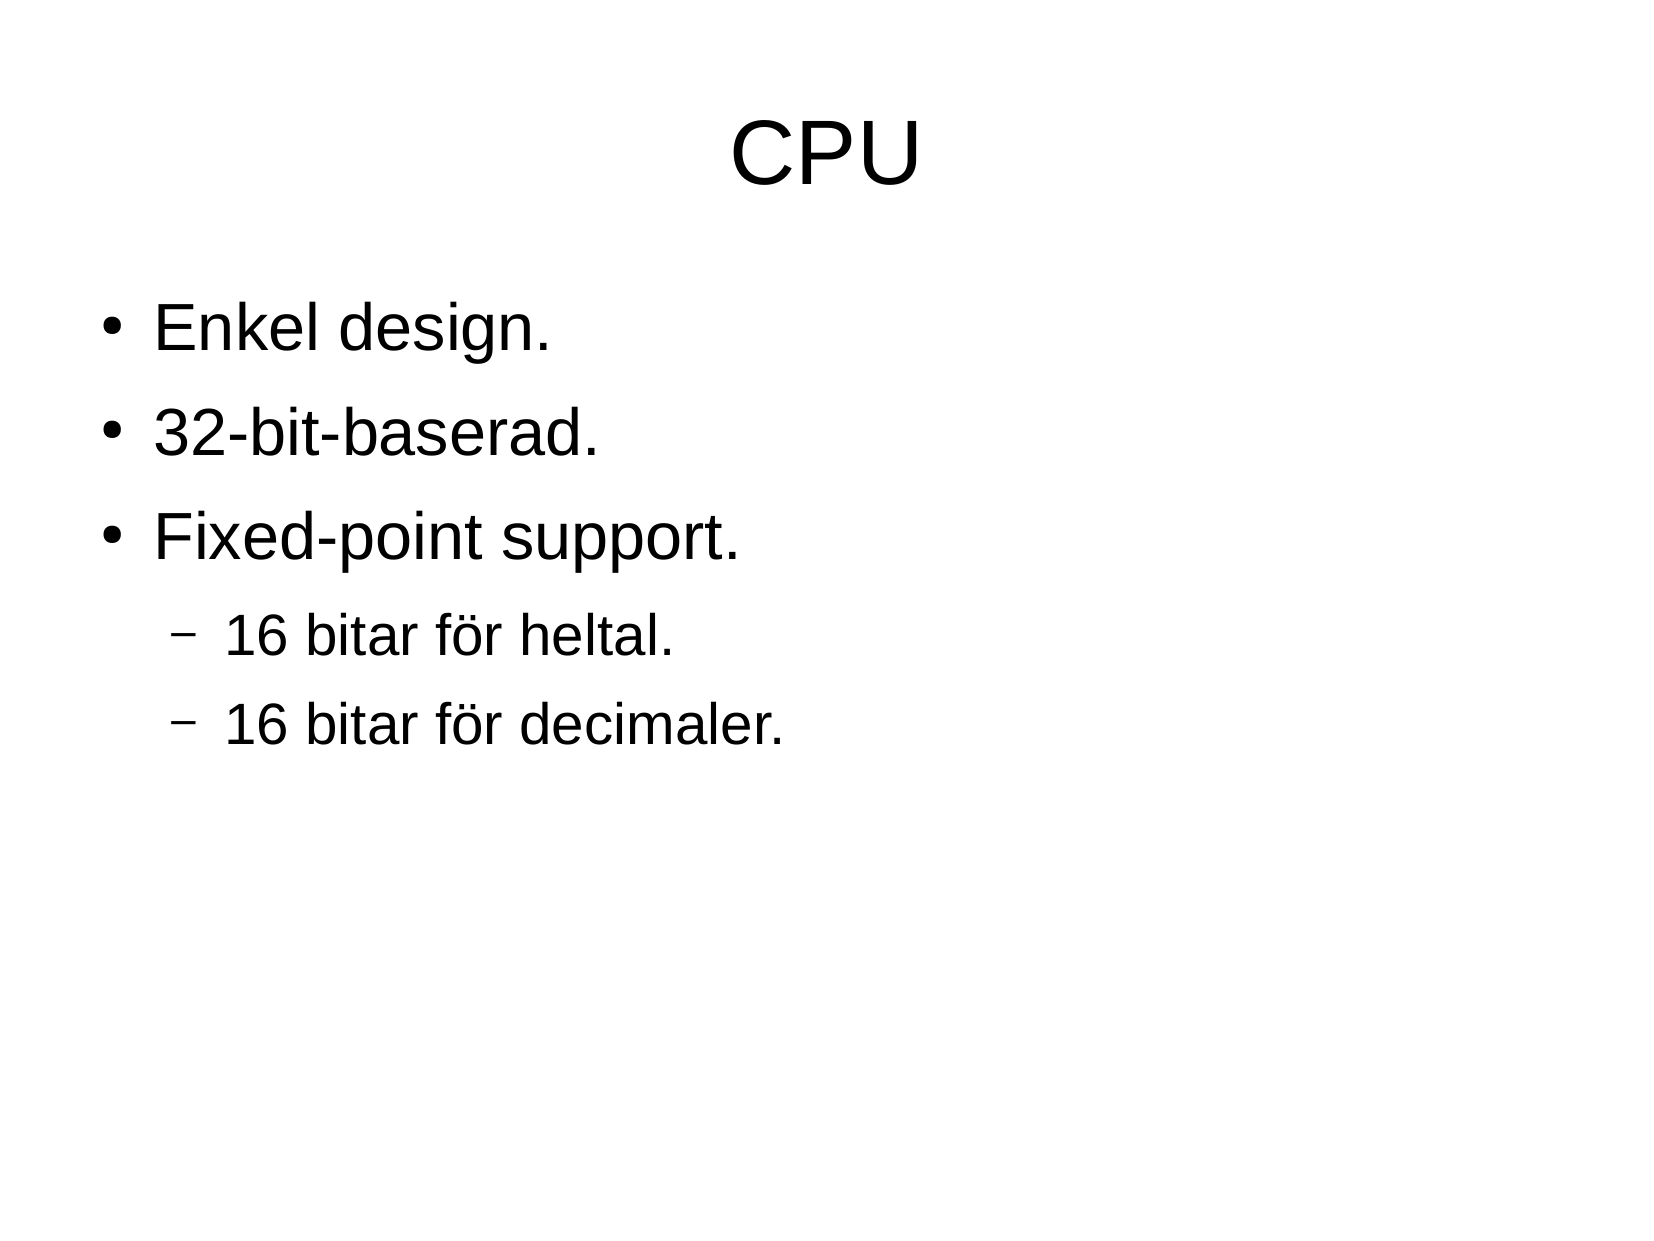

# CPU
Enkel design.
32-bit-baserad.
Fixed-point support.
16 bitar för heltal.
16 bitar för decimaler.